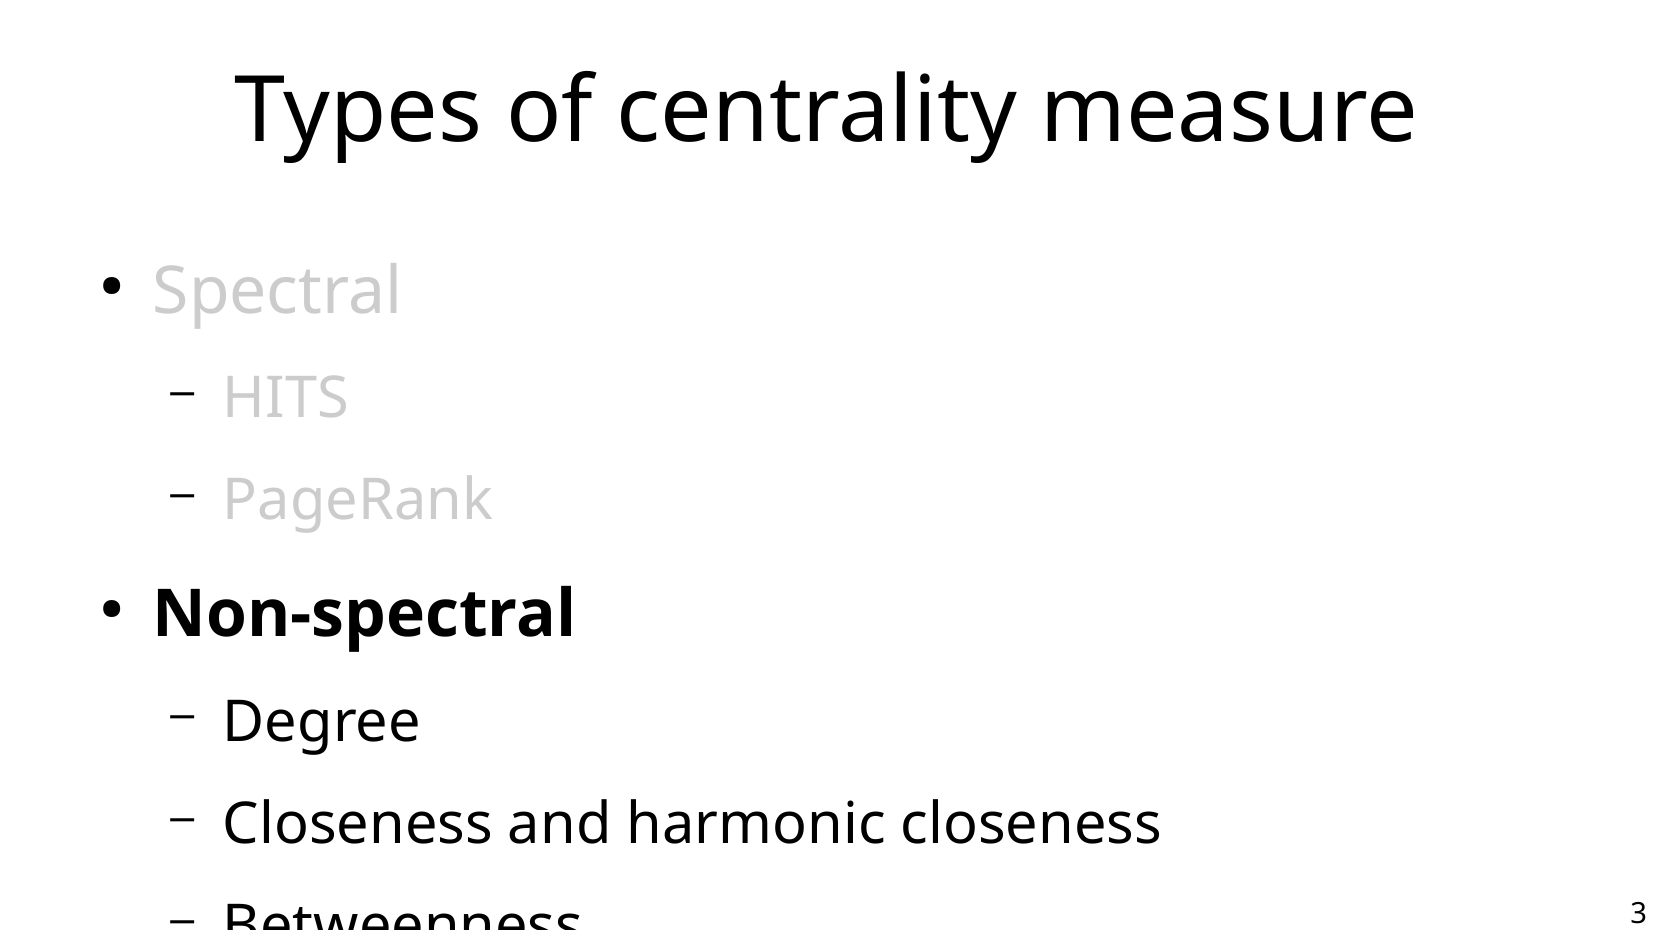

# Types of centrality measure
Spectral
HITS
PageRank
Non-spectral
Degree
Closeness and harmonic closeness
Betweenness
3